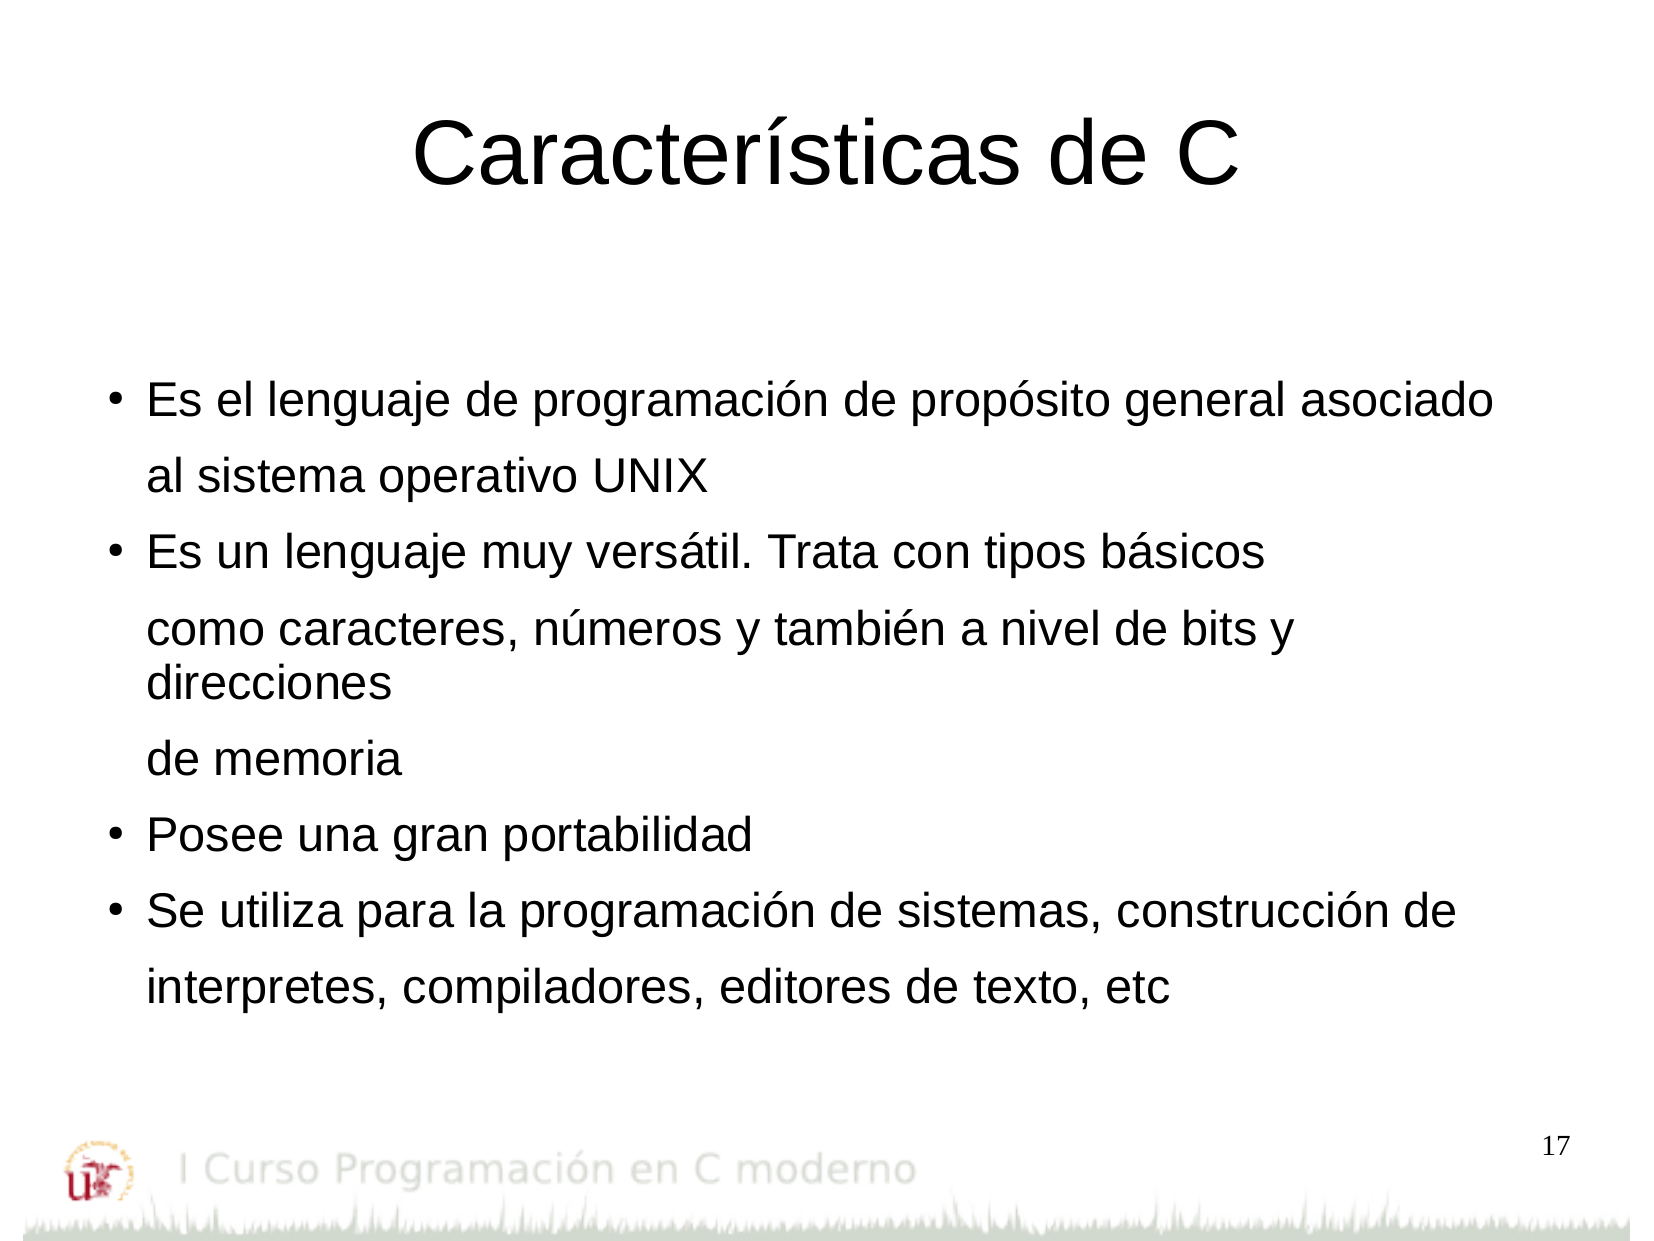

# Características de C
Es el lenguaje de programación de propósito general asociado
al sistema operativo UNIX
Es un lenguaje muy versátil. Trata con tipos básicos
como caracteres, números y también a nivel de bits y direcciones
de memoria
Posee una gran portabilidad
Se utiliza para la programación de sistemas, construcción de
interpretes, compiladores, editores de texto, etc
17